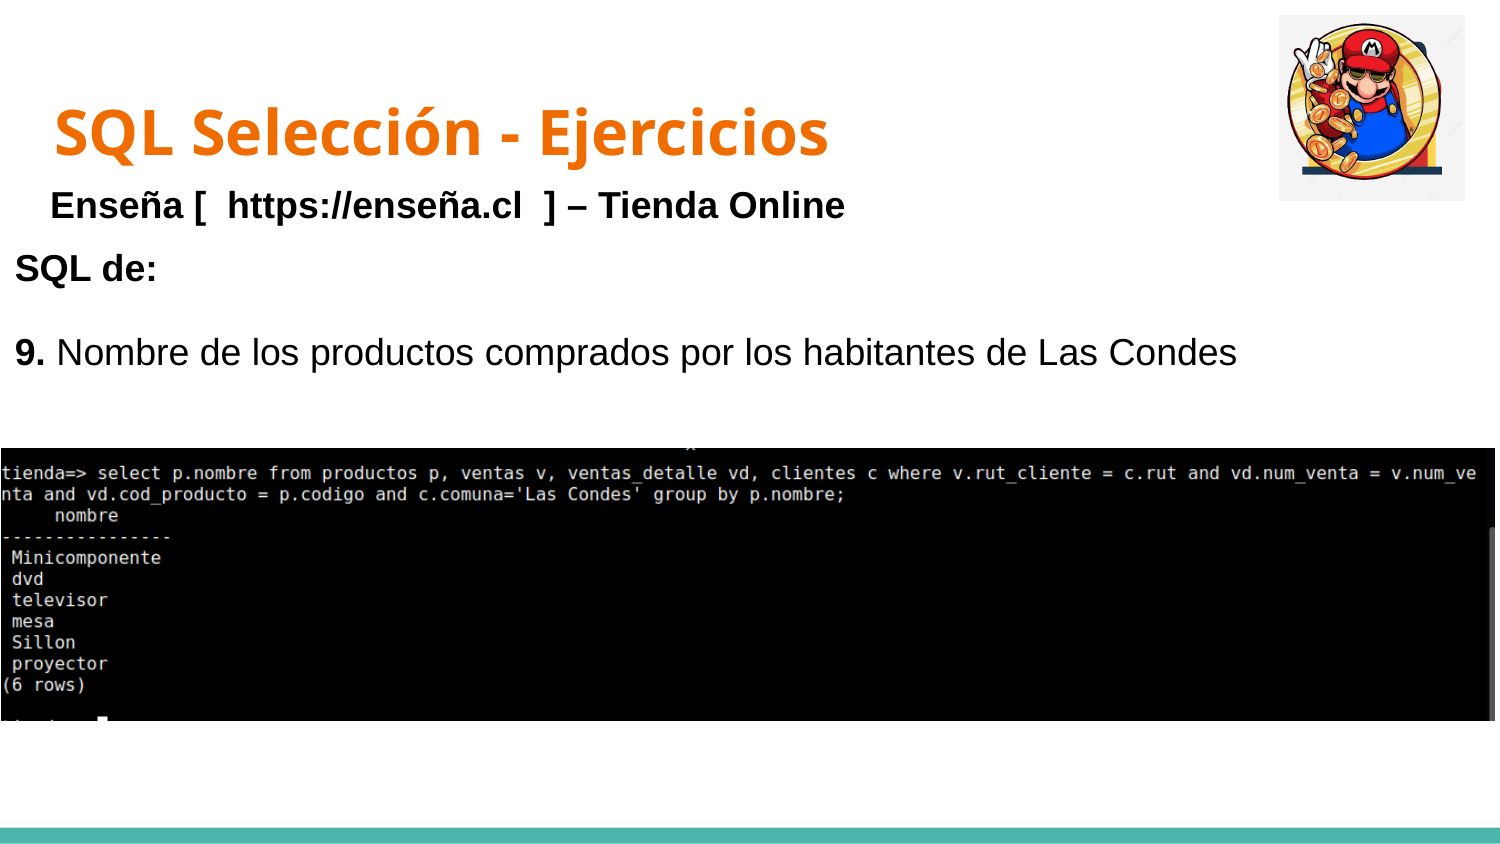

# SQL Selección - Ejercicios
Enseña [ https://enseña.cl ] – Tienda Online
SQL de:
9. Nombre de los productos comprados por los habitantes de Las Condes